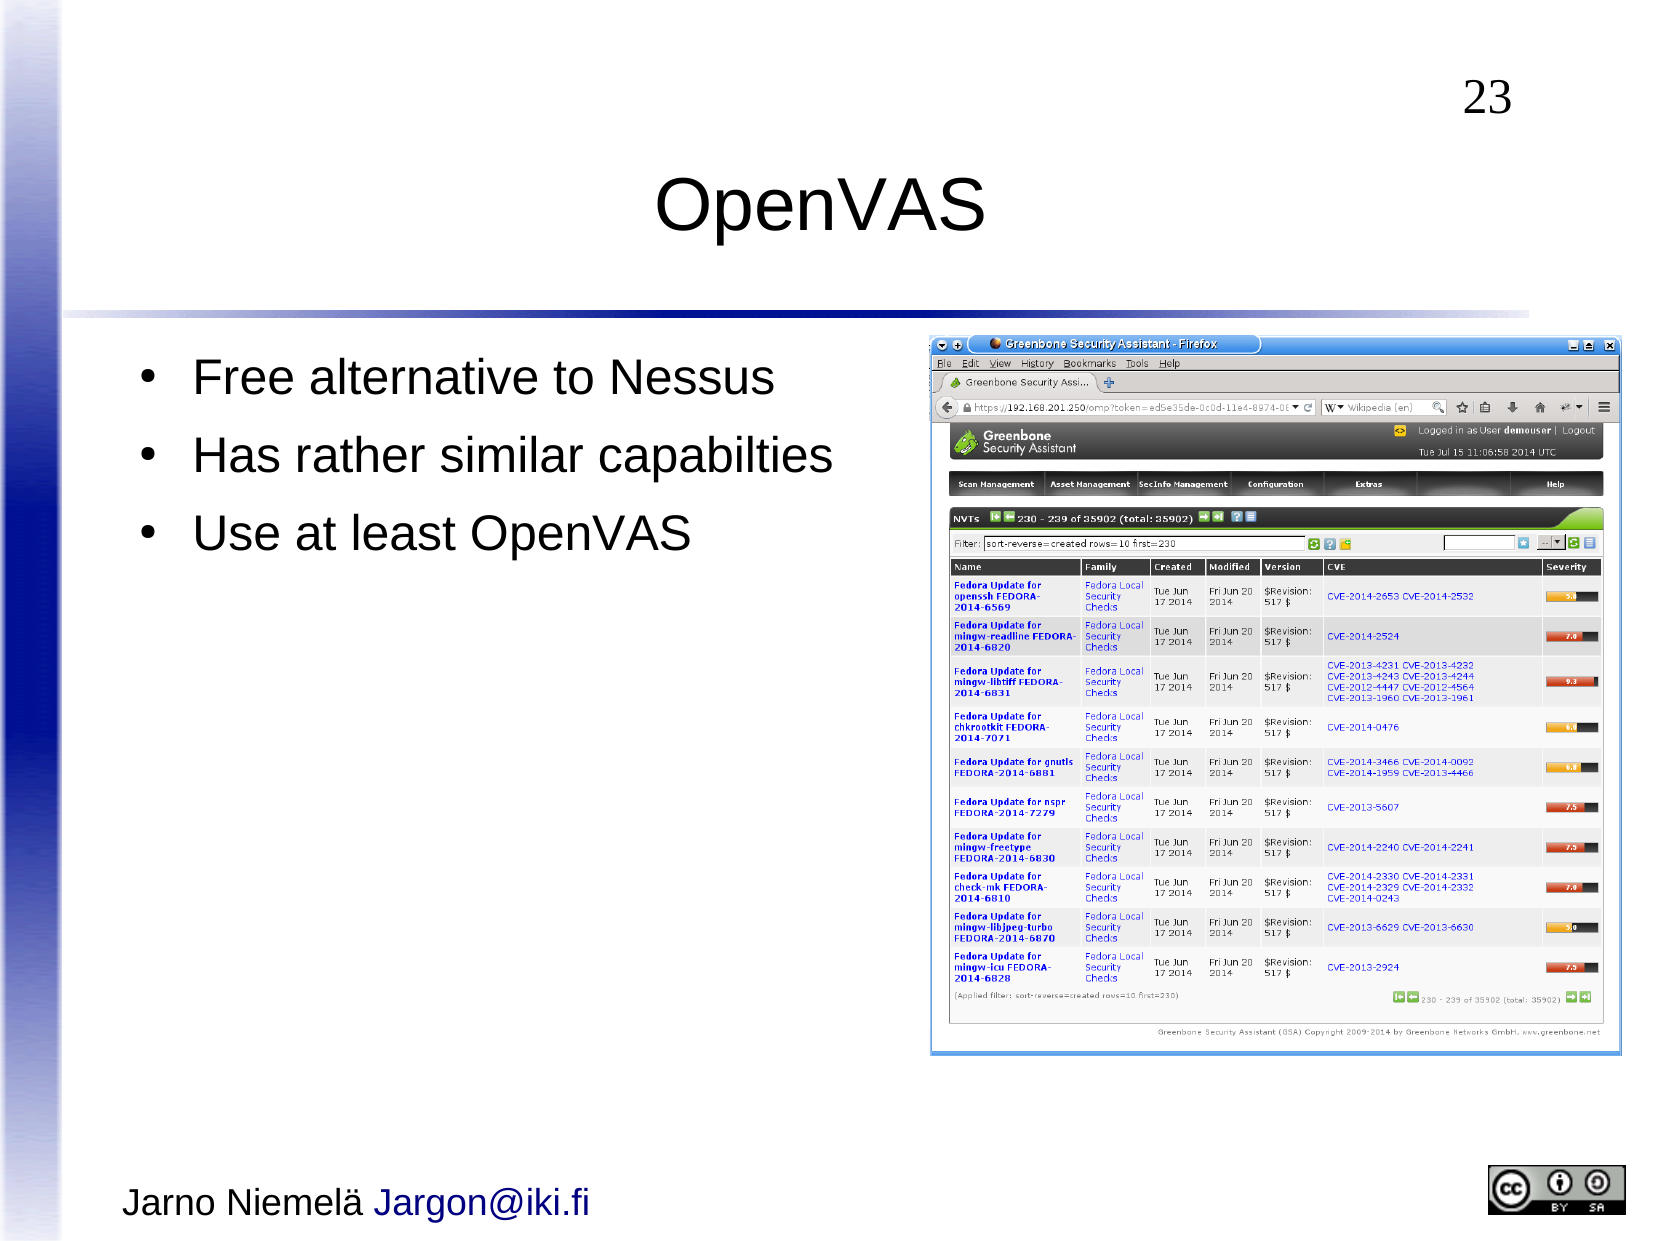

# OpenVAS
Free alternative to Nessus
Has rather similar capabilties
Use at least OpenVAS